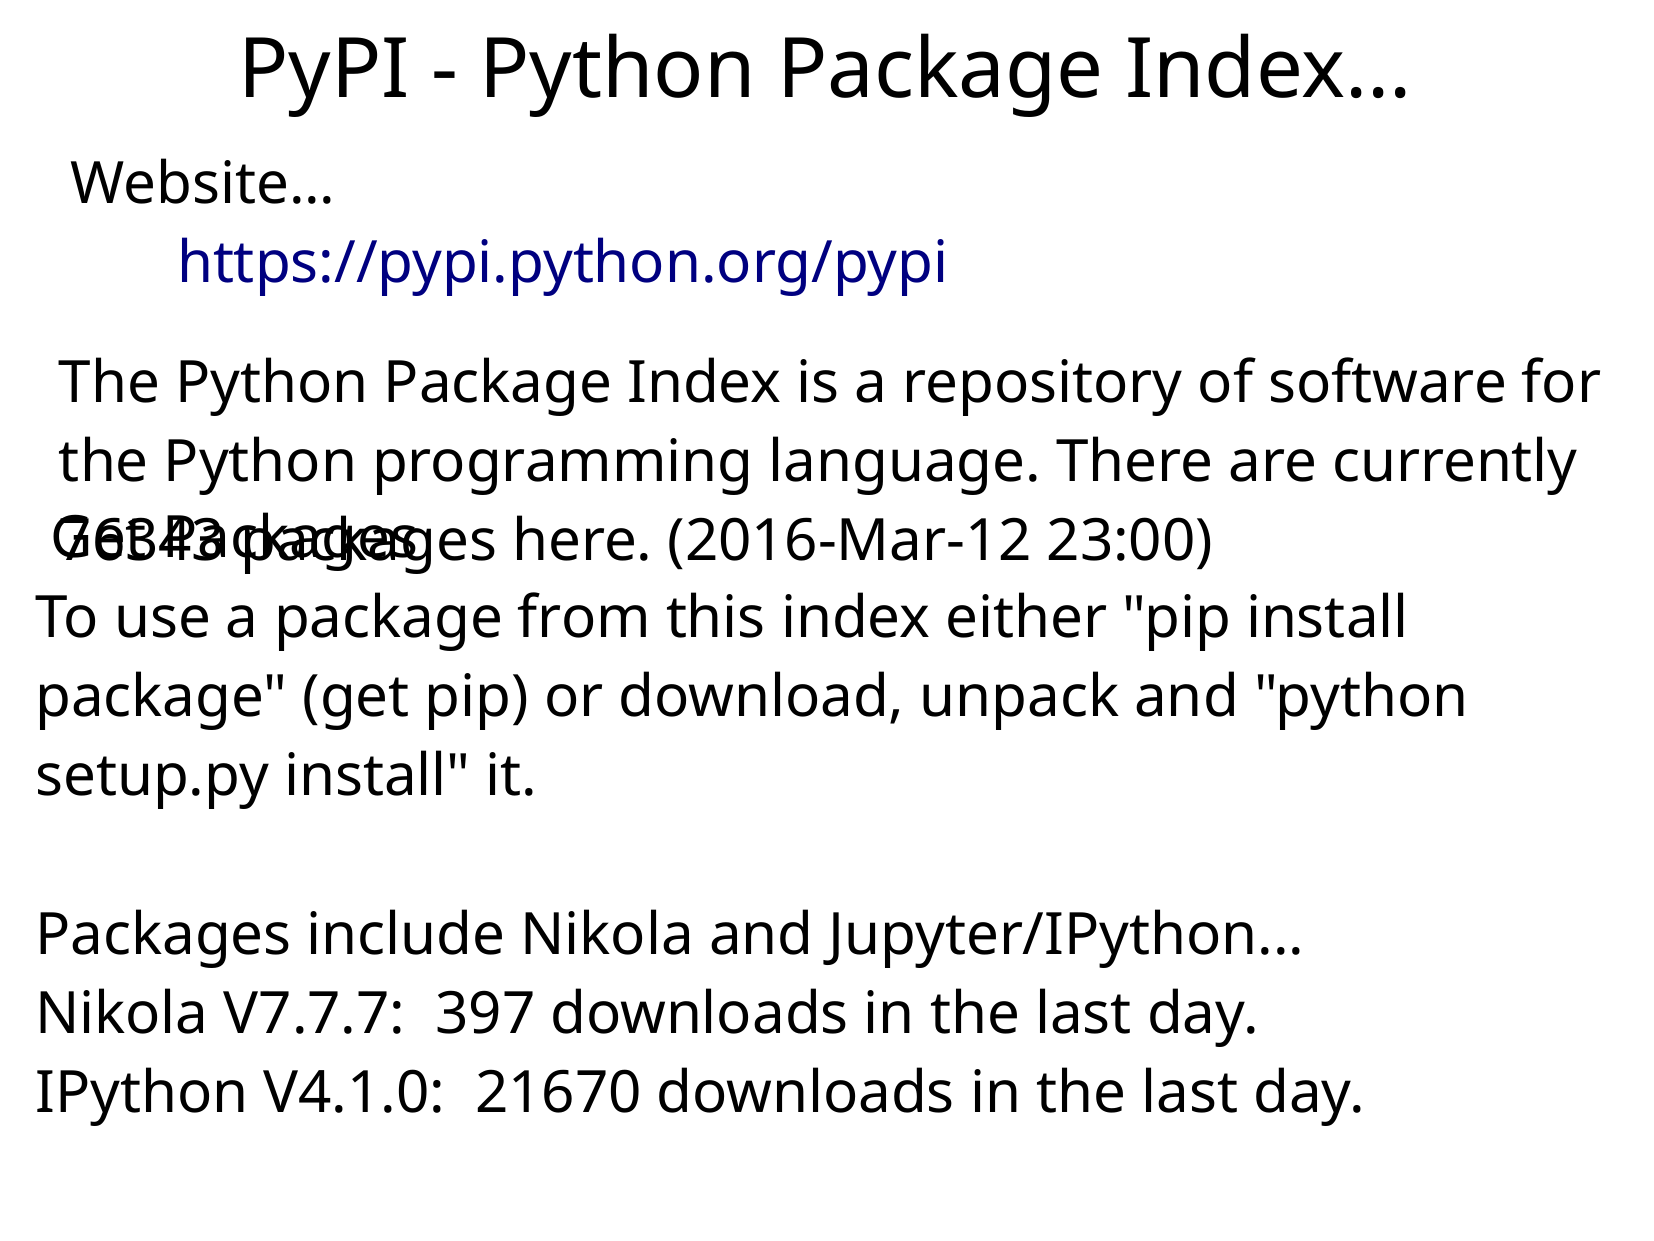

# PyPI - Python Package Index...
Website...
https://pypi.python.org/pypi
The Python Package Index is a repository of software for the Python programming language. There are currently 76343 packages here. (2016-Mar-12 23:00)
 Get Packages
To use a package from this index either "pip install package" (get pip) or download, unpack and "python setup.py install" it.
Packages include Nikola and Jupyter/IPython...
Nikola V7.7.7: 397 downloads in the last day.
IPython V4.1.0: 21670 downloads in the last day.